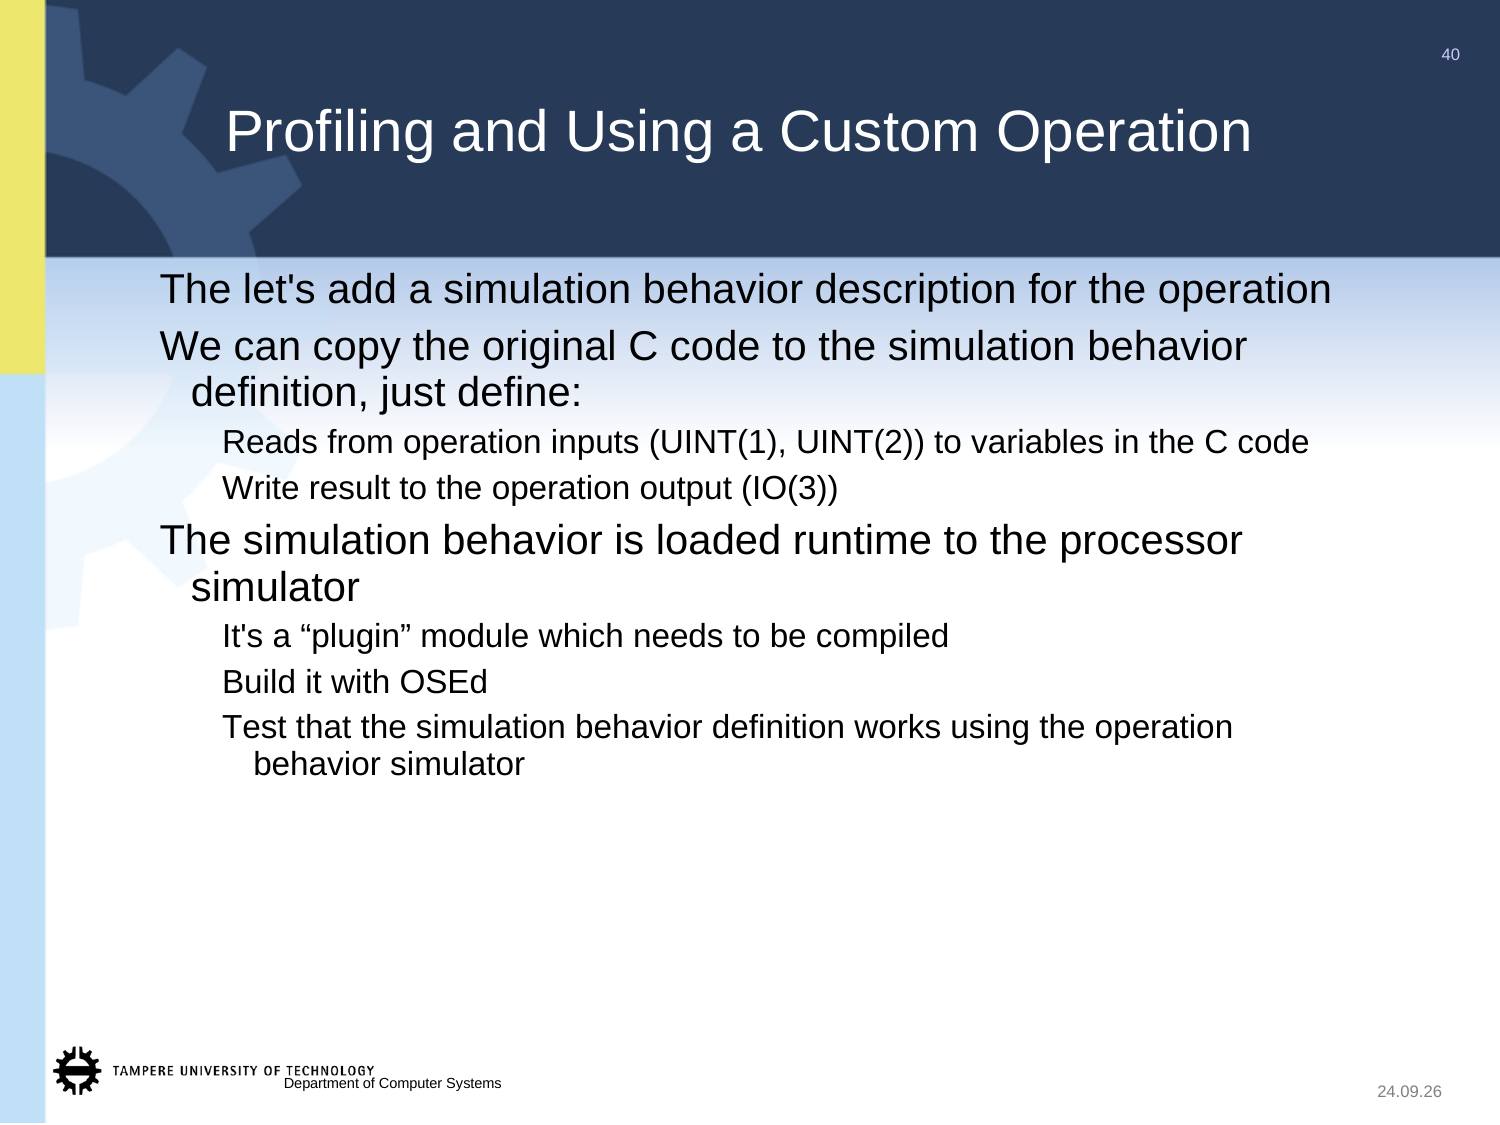

# Profiling and Using a Custom Operation
40
The let's add a simulation behavior description for the operation
We can copy the original C code to the simulation behavior definition, just define:
Reads from operation inputs (UINT(1), UINT(2)) to variables in the C code
Write result to the operation output (IO(3))
The simulation behavior is loaded runtime to the processor simulator
It's a “plugin” module which needs to be compiled
Build it with OSEd
Test that the simulation behavior definition works using the operation behavior simulator